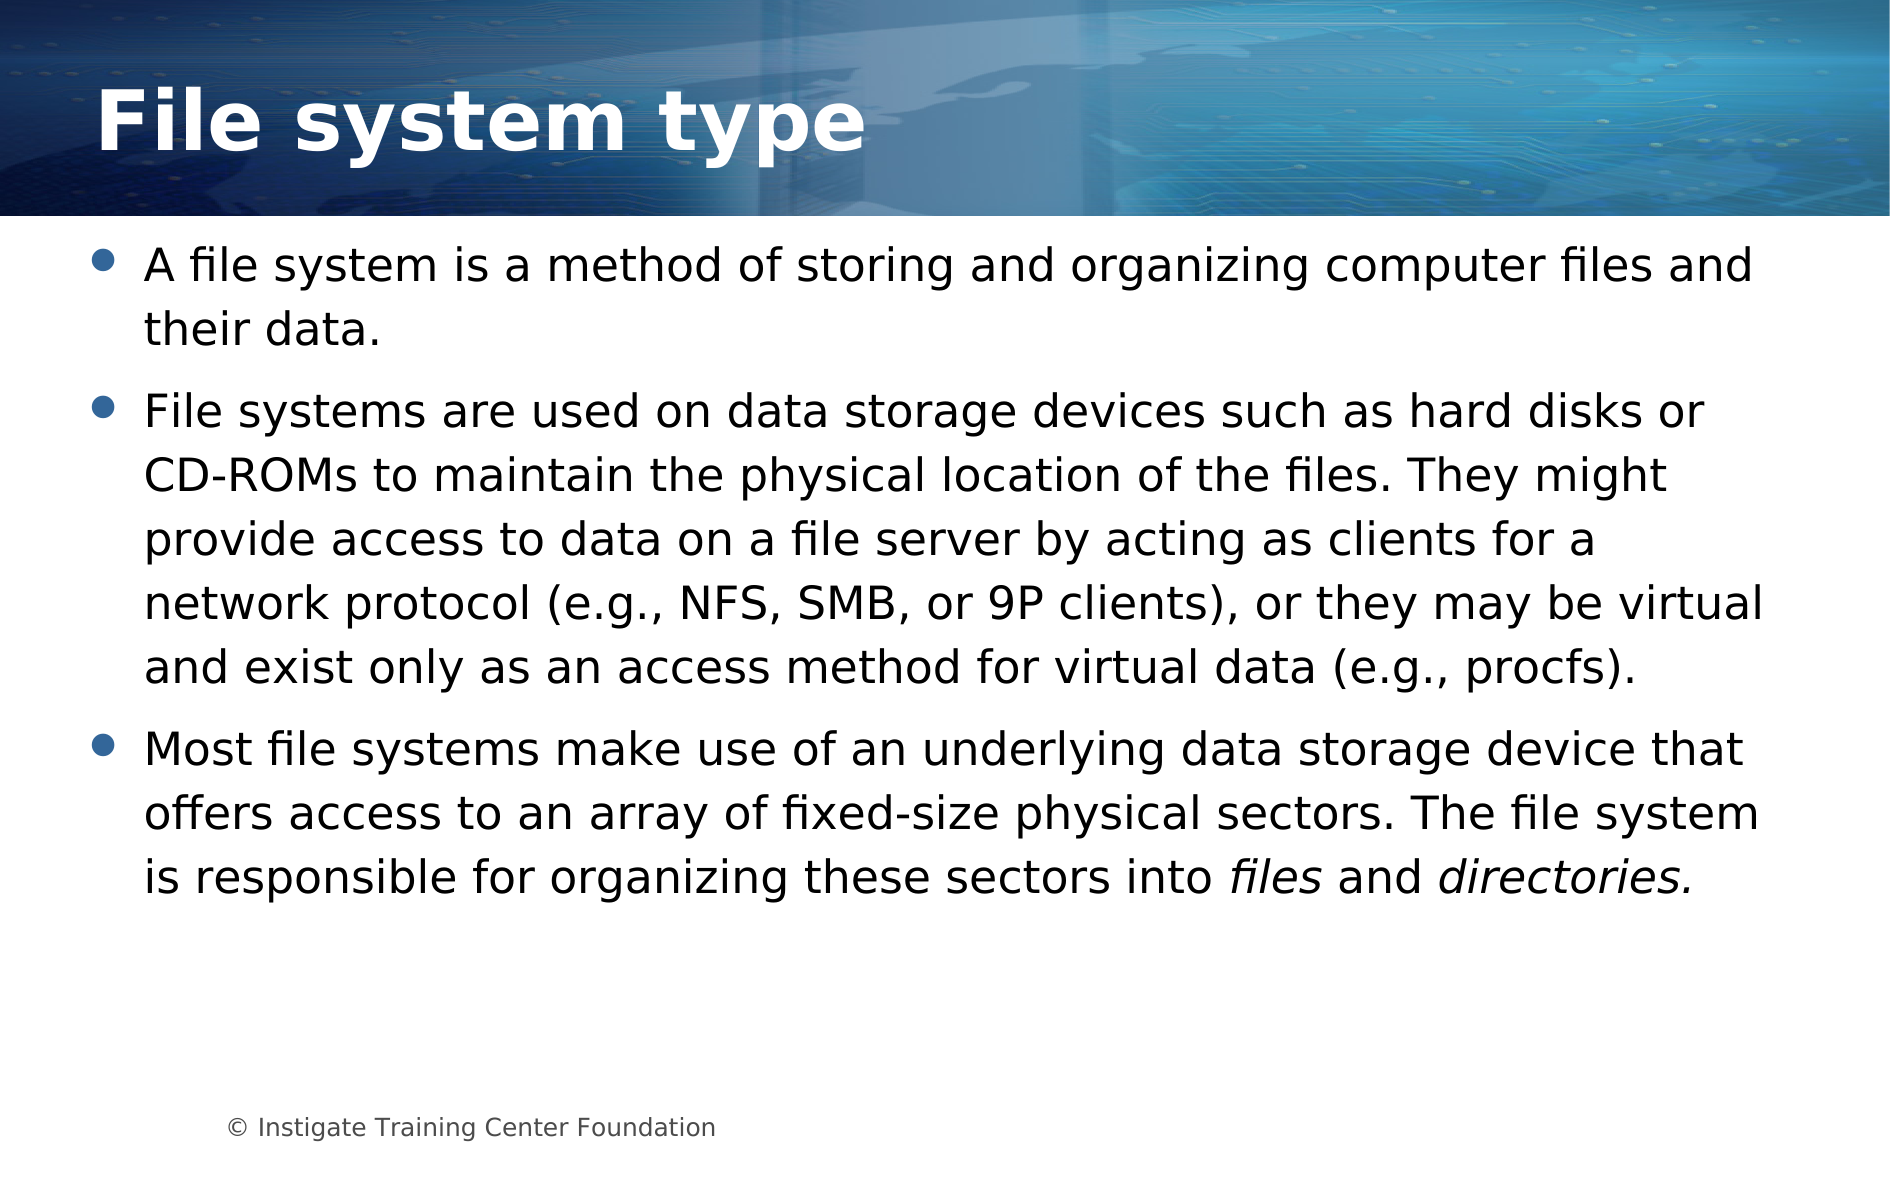

# File system type
A file system is a method of storing and organizing computer files and their data.
File systems are used on data storage devices such as hard disks or CD-ROMs to maintain the physical location of the files. They might provide access to data on a file server by acting as clients for a network protocol (e.g., NFS, SMB, or 9P clients), or they may be virtual and exist only as an access method for virtual data (e.g., procfs).
Most file systems make use of an underlying data storage device that offers access to an array of fixed-size physical sectors. The file system is responsible for organizing these sectors into files and directories.